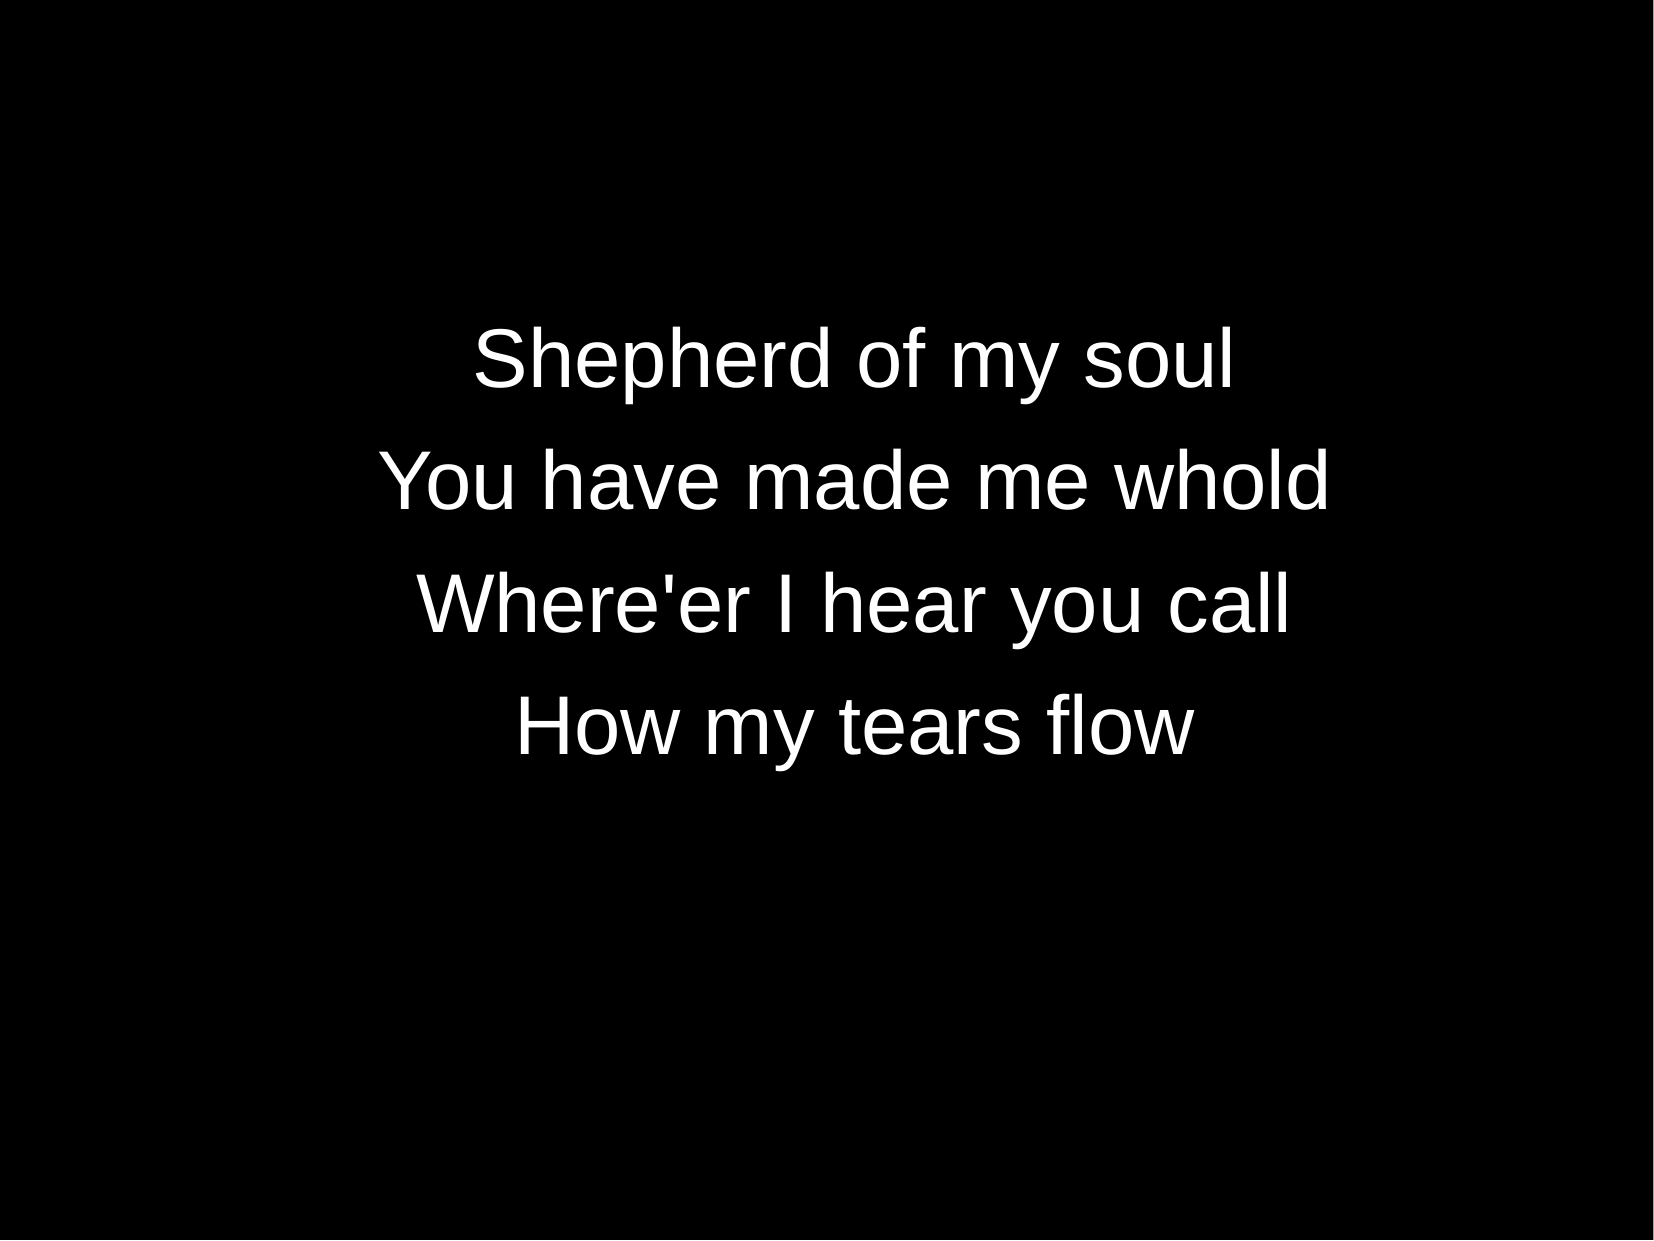

#
Shepherd of my soul
You have made me whold
Where'er I hear you call
How my tears flow